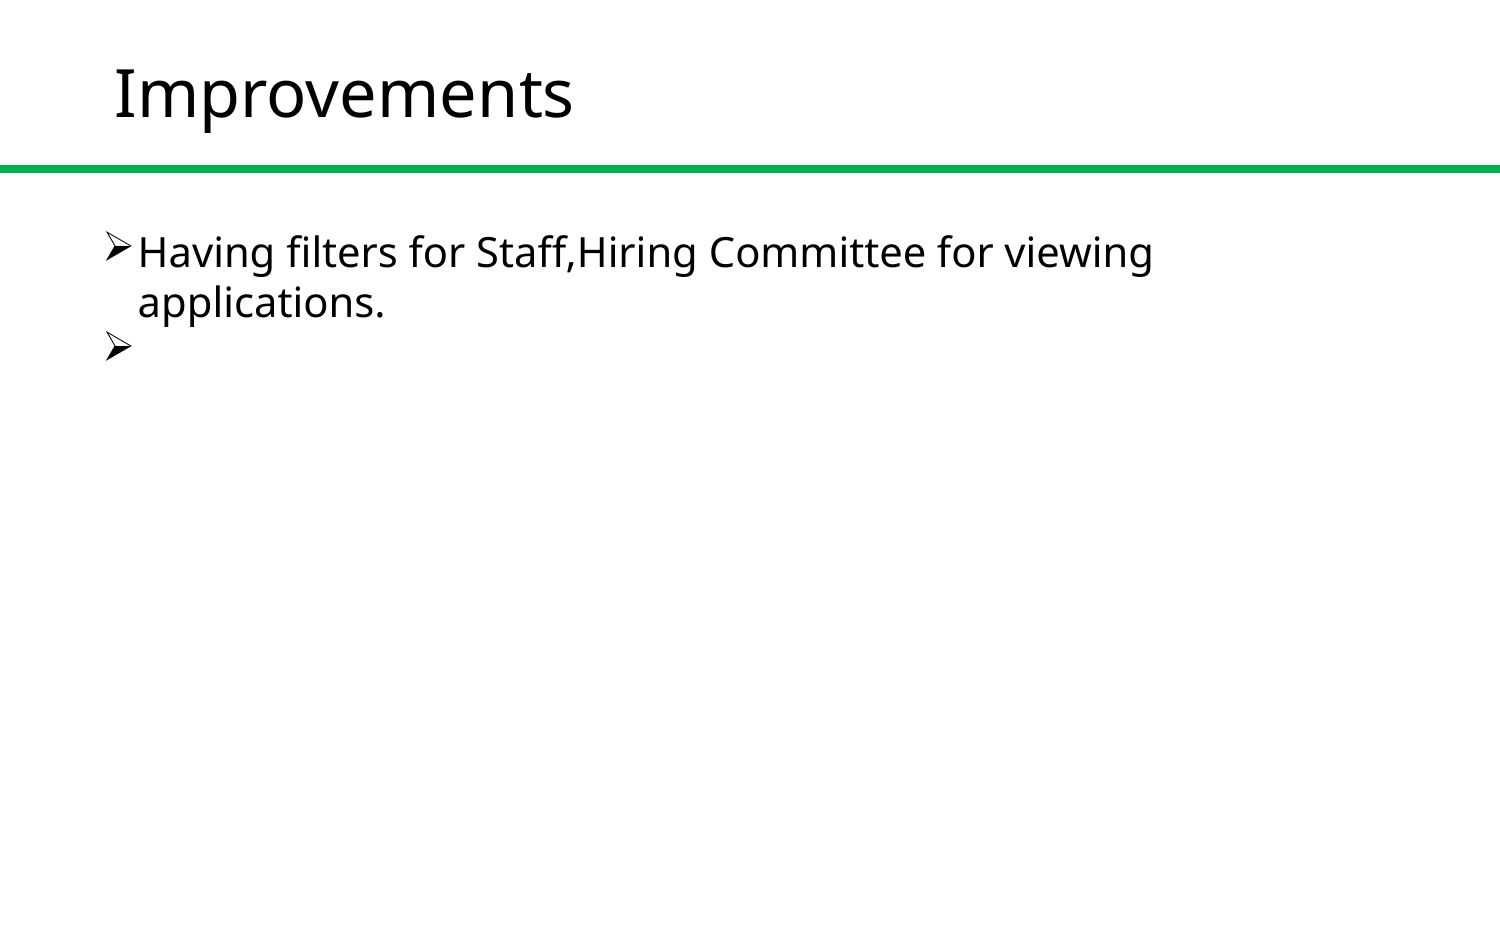

Improvements
Having filters for Staff,Hiring Committee for viewing applications.